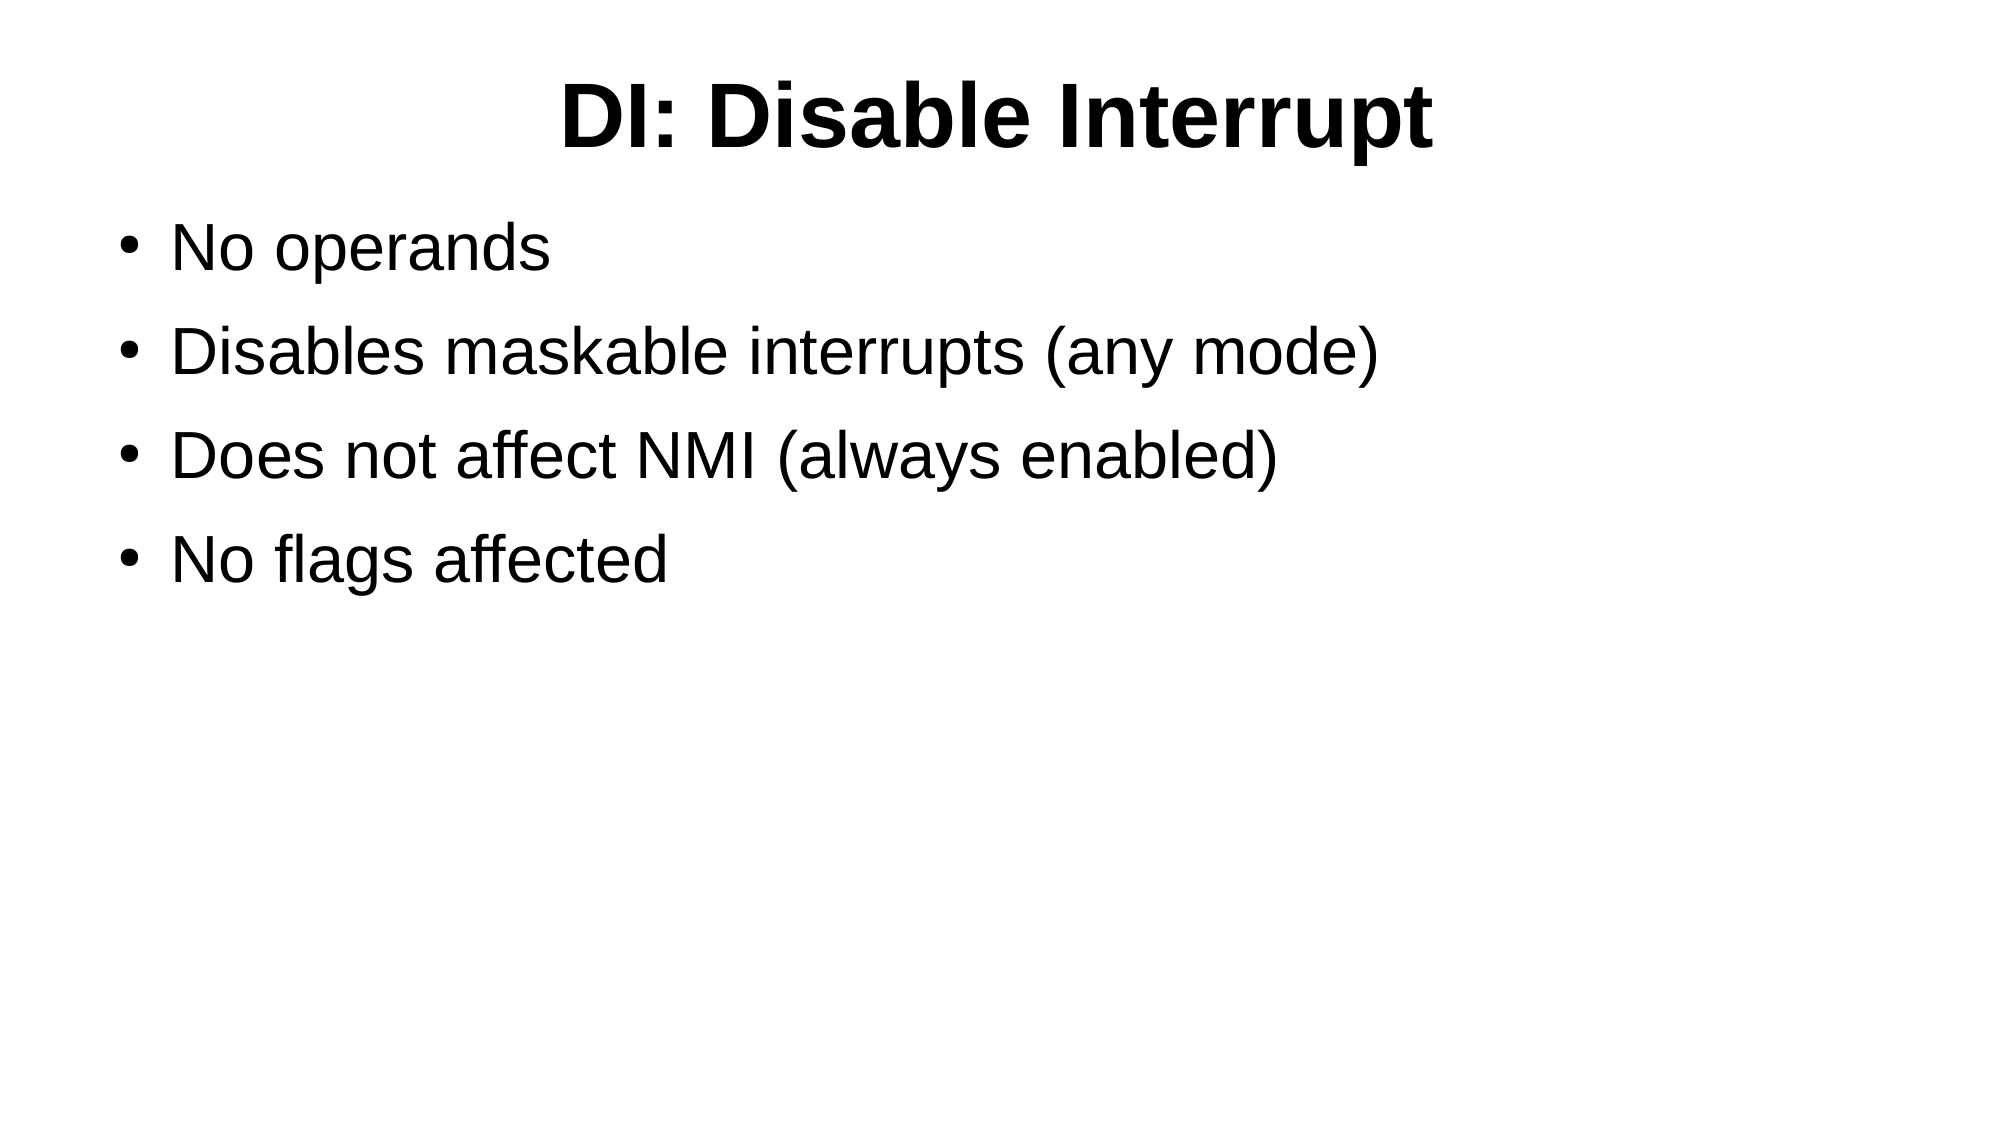

# DI: Disable Interrupt
No operands
Disables maskable interrupts (any mode)
Does not affect NMI (always enabled)
No flags affected